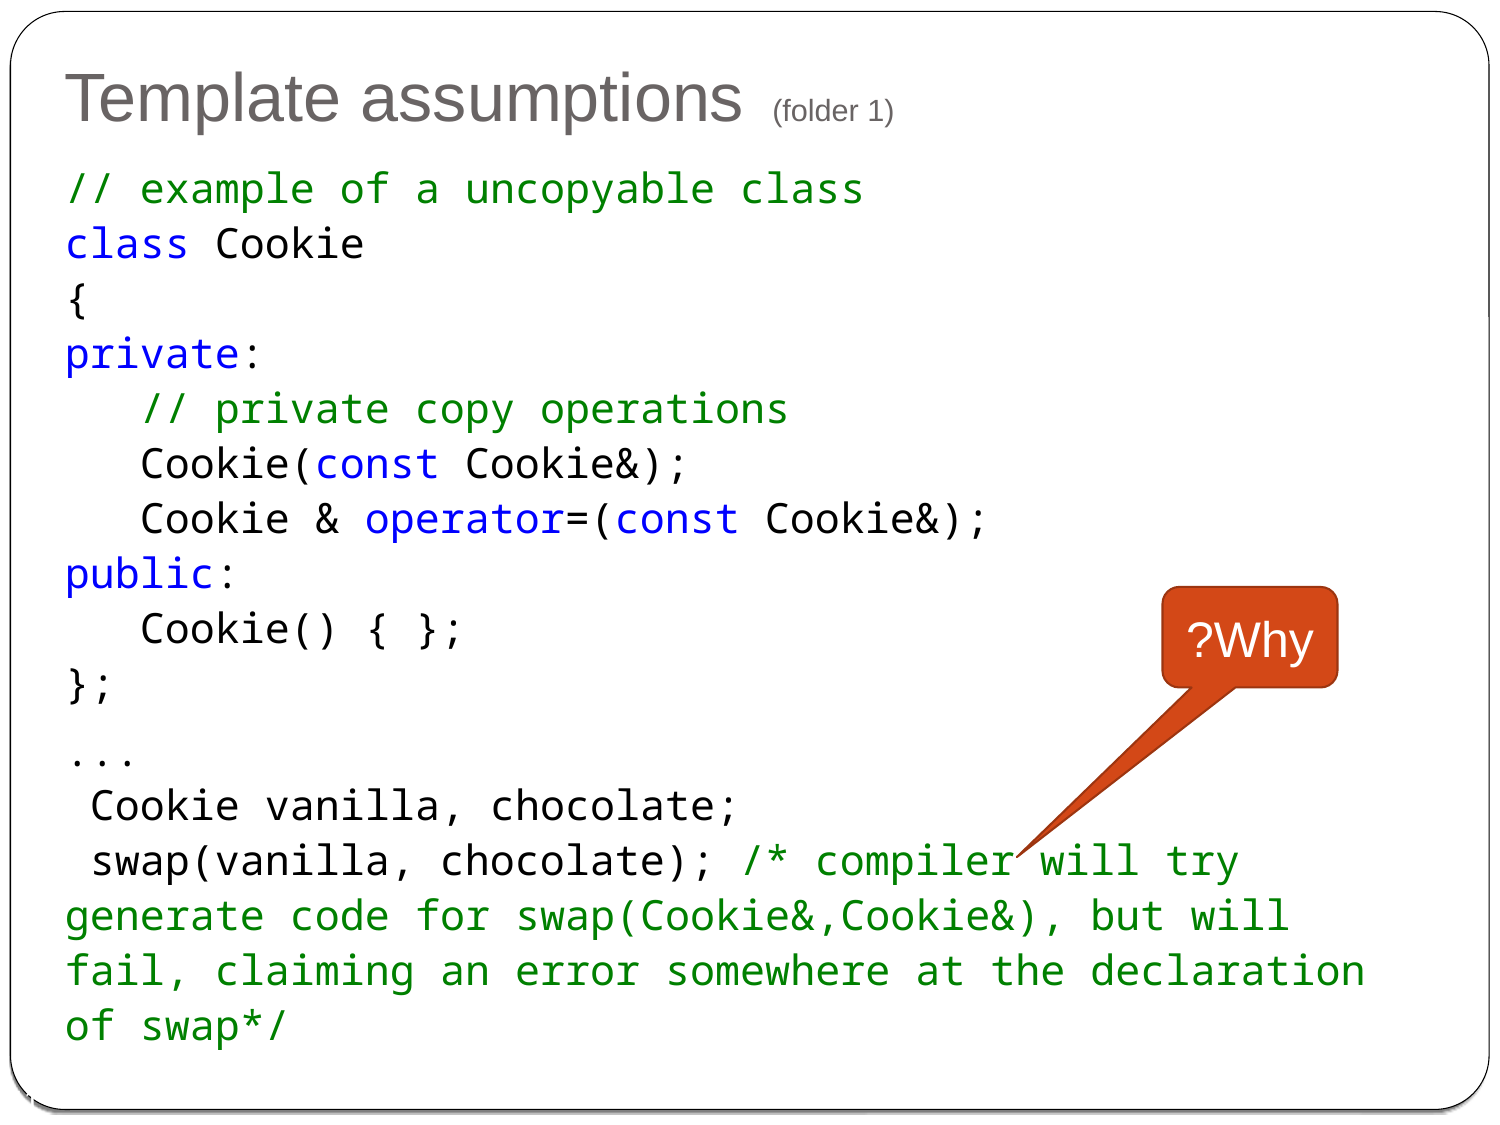

# Template assumptions (folder 1)
// example of a uncopyable class
class Cookie
{
private:
   // private copy operations
 Cookie(const Cookie&);
   Cookie & operator=(const Cookie&);
public:
   Cookie() { };
};
...
 Cookie vanilla, chocolate;
 swap(vanilla, chocolate); /* compiler will try generate code for swap(Cookie&,Cookie&), but will fail, claiming an error somewhere at the declaration of swap*/
Why?